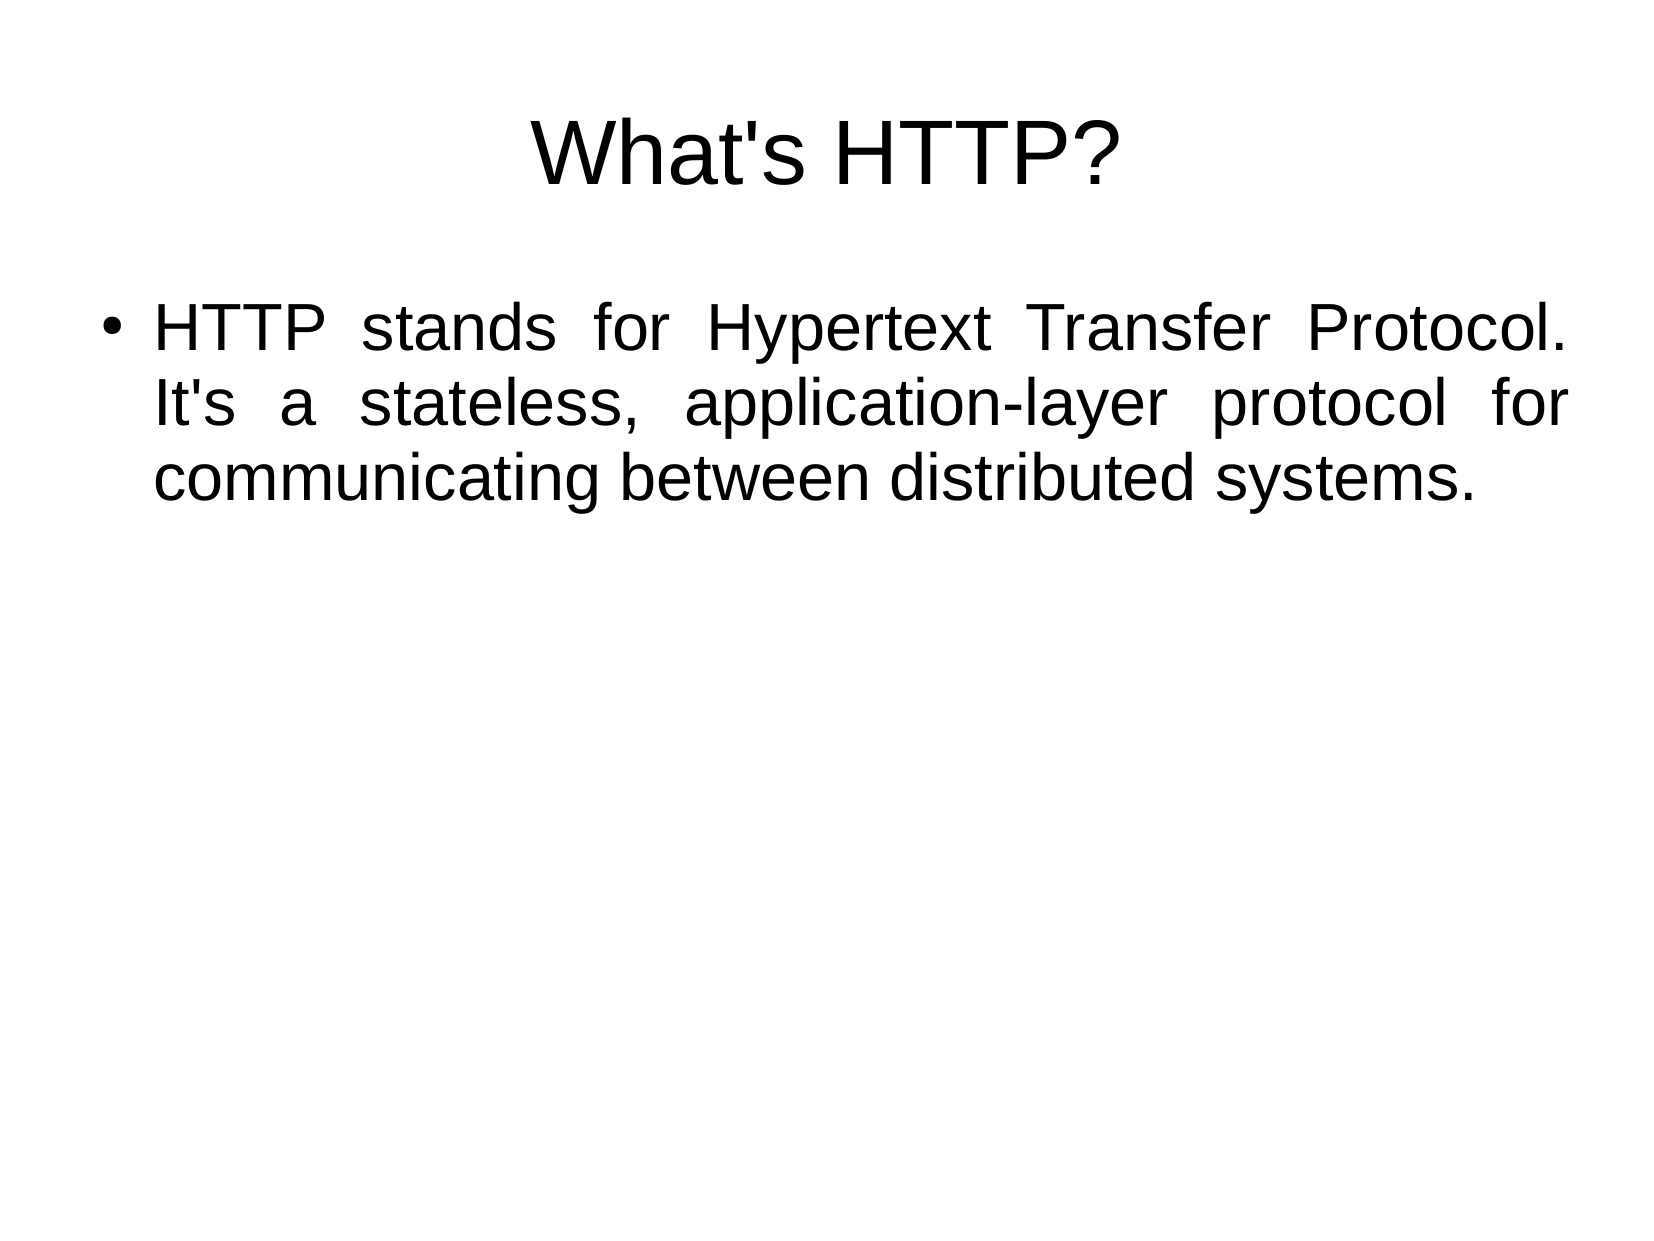

# What's HTTP?
HTTP stands for Hypertext Transfer Protocol. It's a stateless, application-layer protocol for communicating between distributed systems.